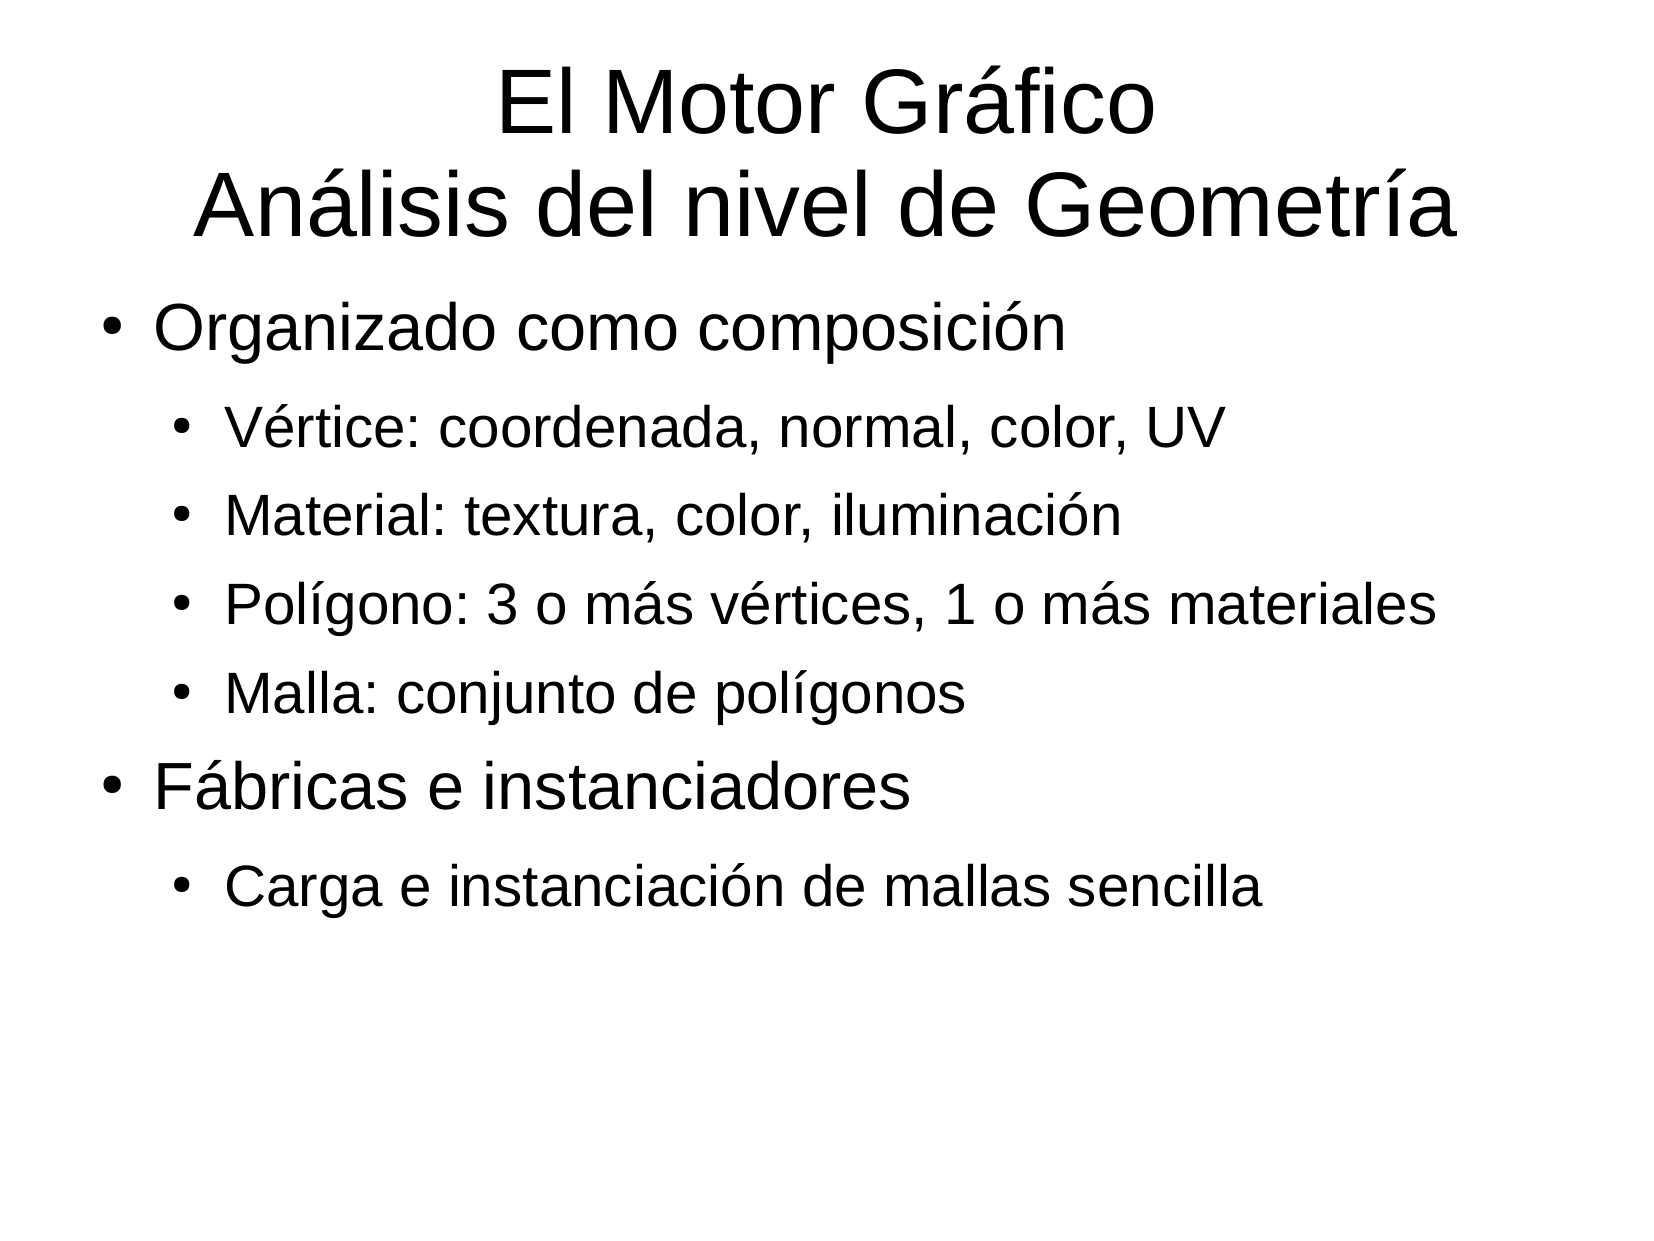

# El Motor Gráfico Análisis del nivel de Geometría
Organizado como composición
Vértice: coordenada, normal, color, UV
Material: textura, color, iluminación
Polígono: 3 o más vértices, 1 o más materiales
Malla: conjunto de polígonos
Fábricas e instanciadores
Carga e instanciación de mallas sencilla